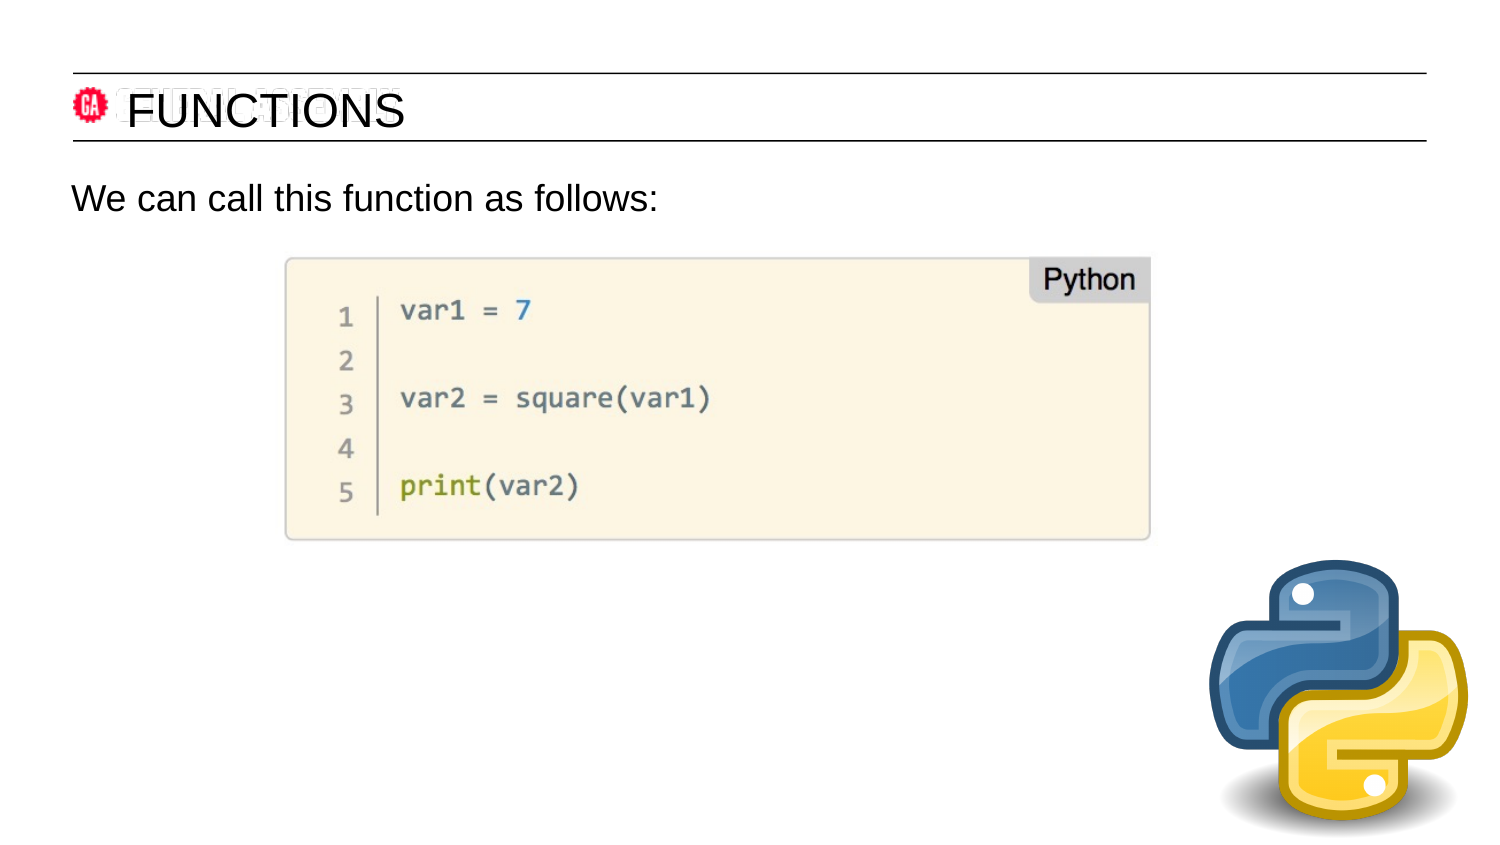

FUNCTIONS
We can call this function as follows: